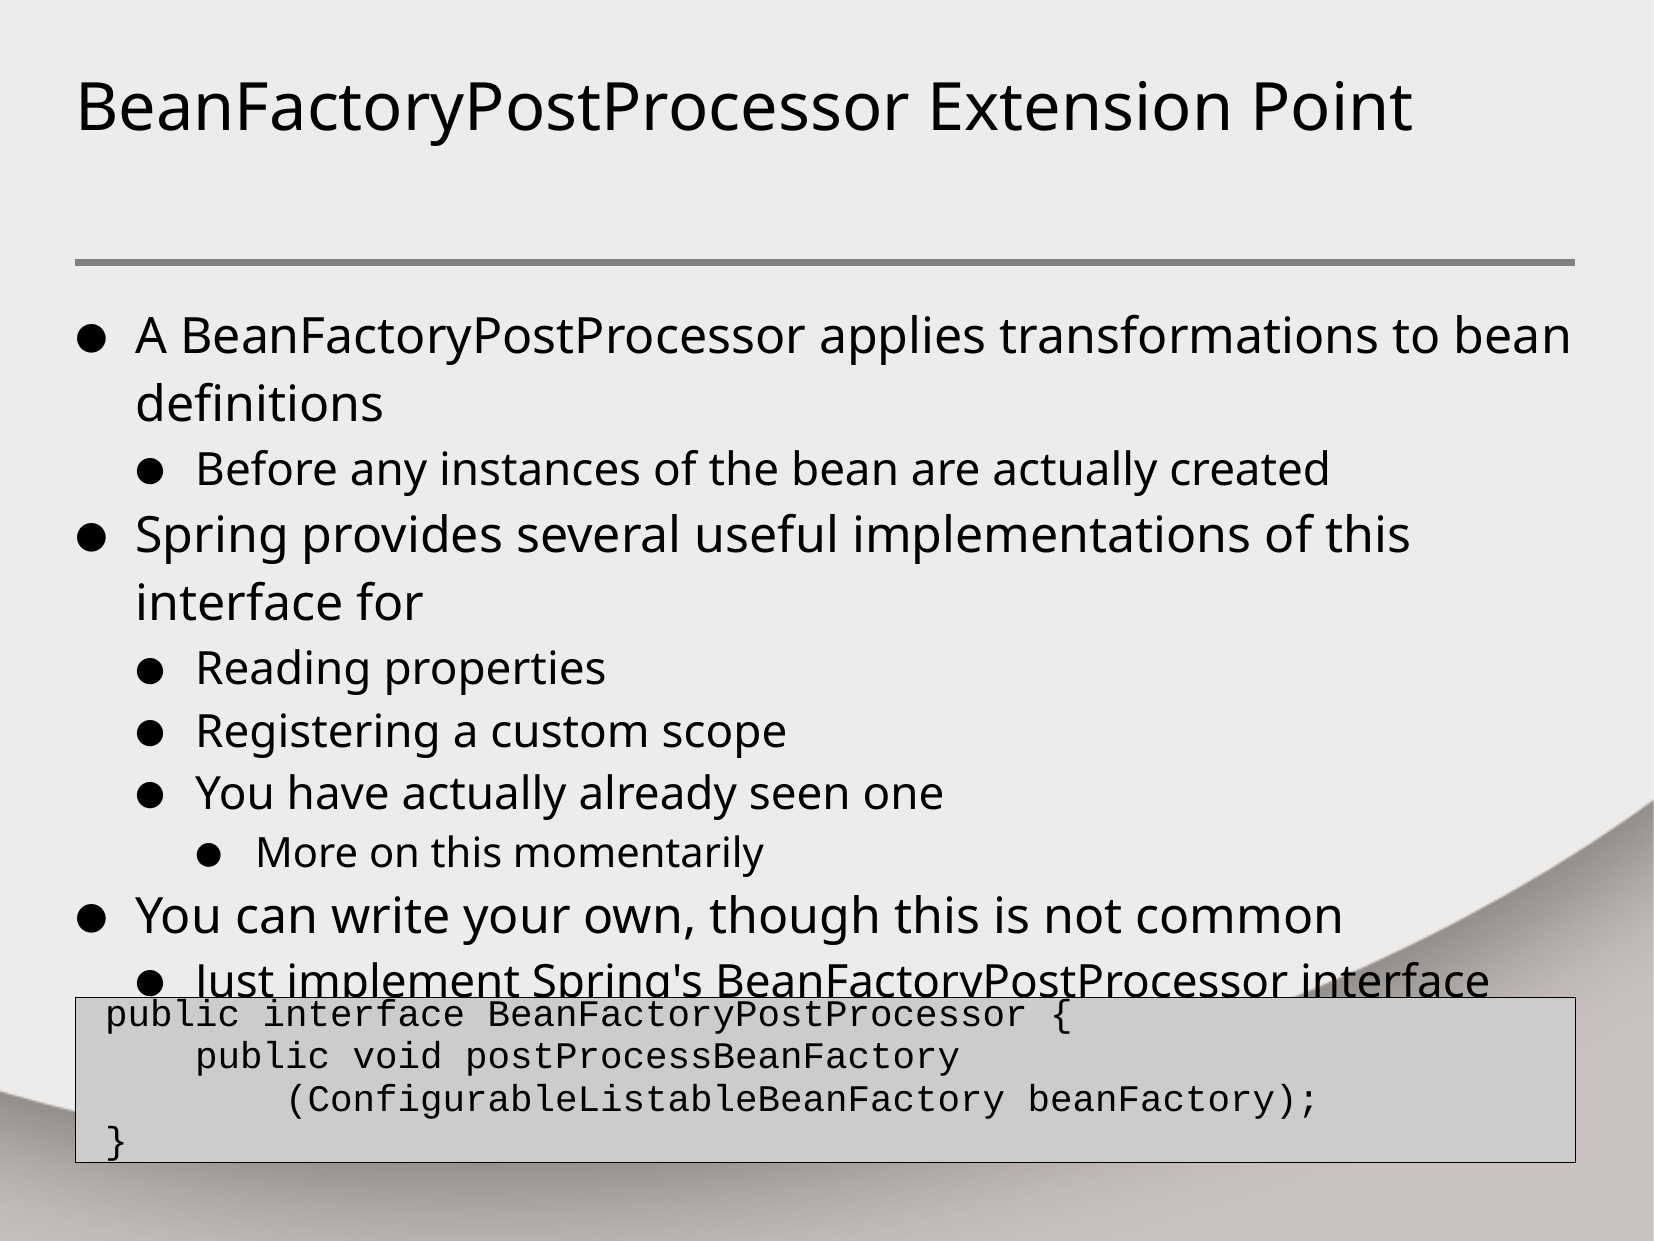

# BeanFactoryPostProcessor Extension Point
A BeanFactoryPostProcessor applies transformations to bean definitions
Before any instances of the bean are actually created
Spring provides several useful implementations of this interface for
Reading properties
Registering a custom scope
You have actually already seen one
More on this momentarily
You can write your own, though this is not common
Just implement Spring's BeanFactoryPostProcessor interface
public interface BeanFactoryPostProcessor {
 public void postProcessBeanFactory
 (ConfigurableListableBeanFactory beanFactory);
}